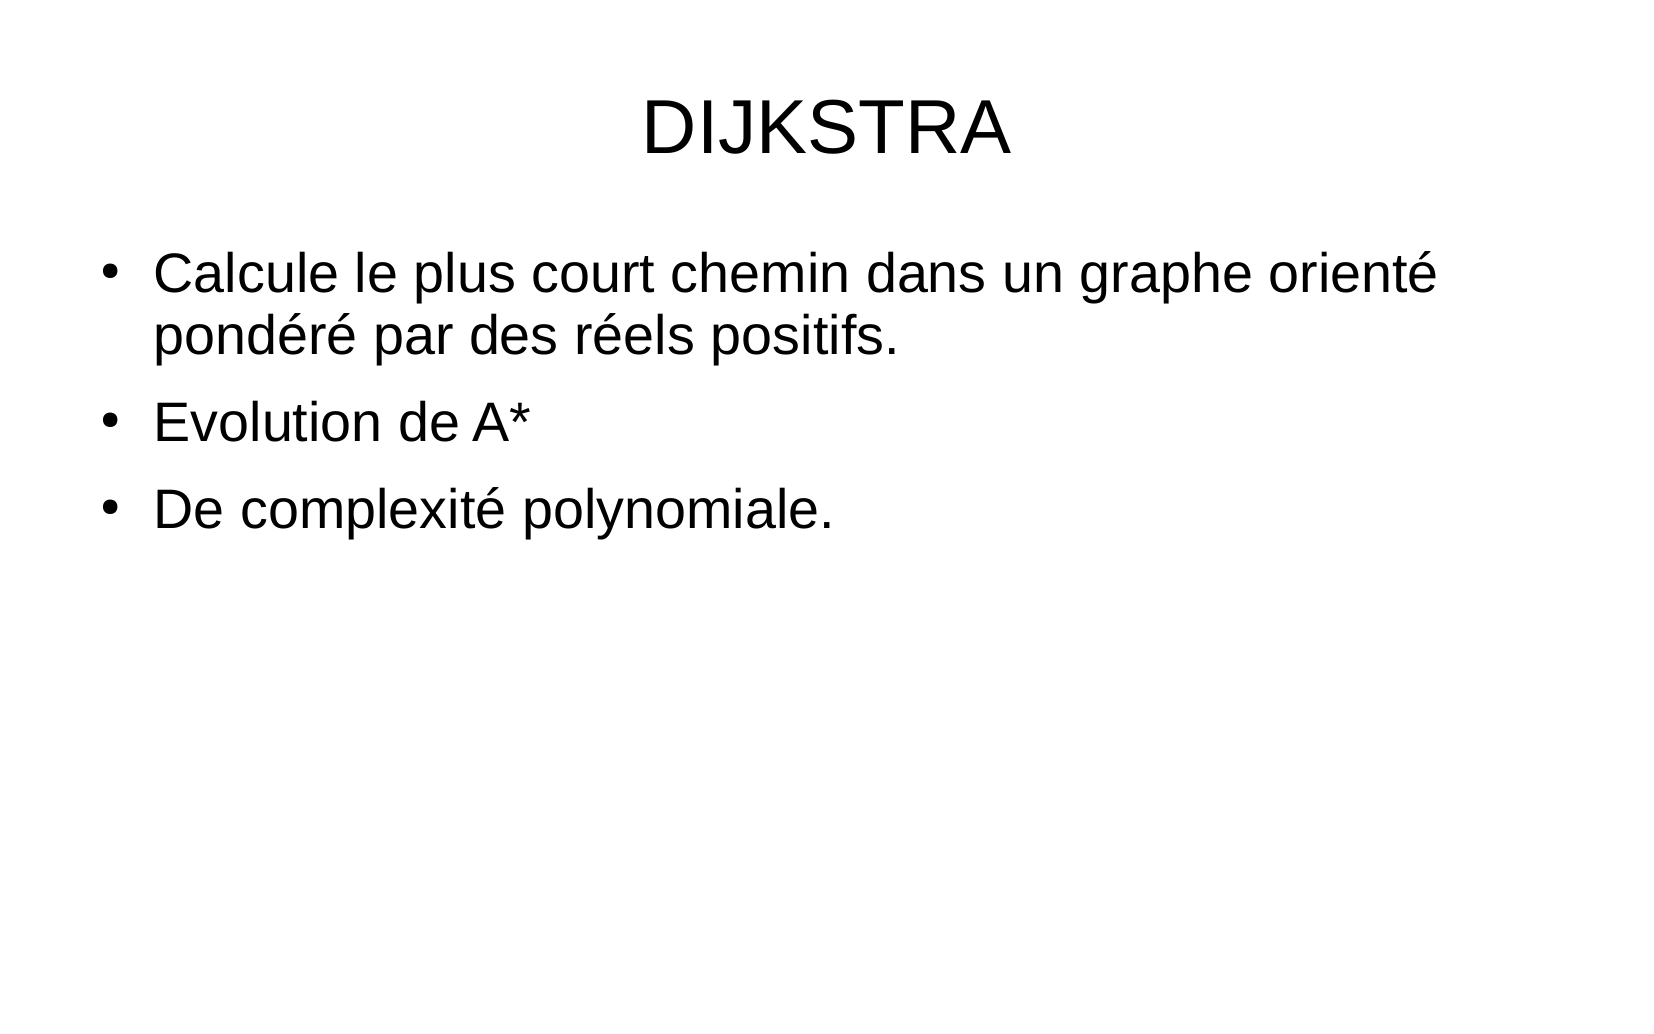

# DIJKSTRA
Calcule le plus court chemin dans un graphe orienté pondéré par des réels positifs.
Evolution de A*
De complexité polynomiale.